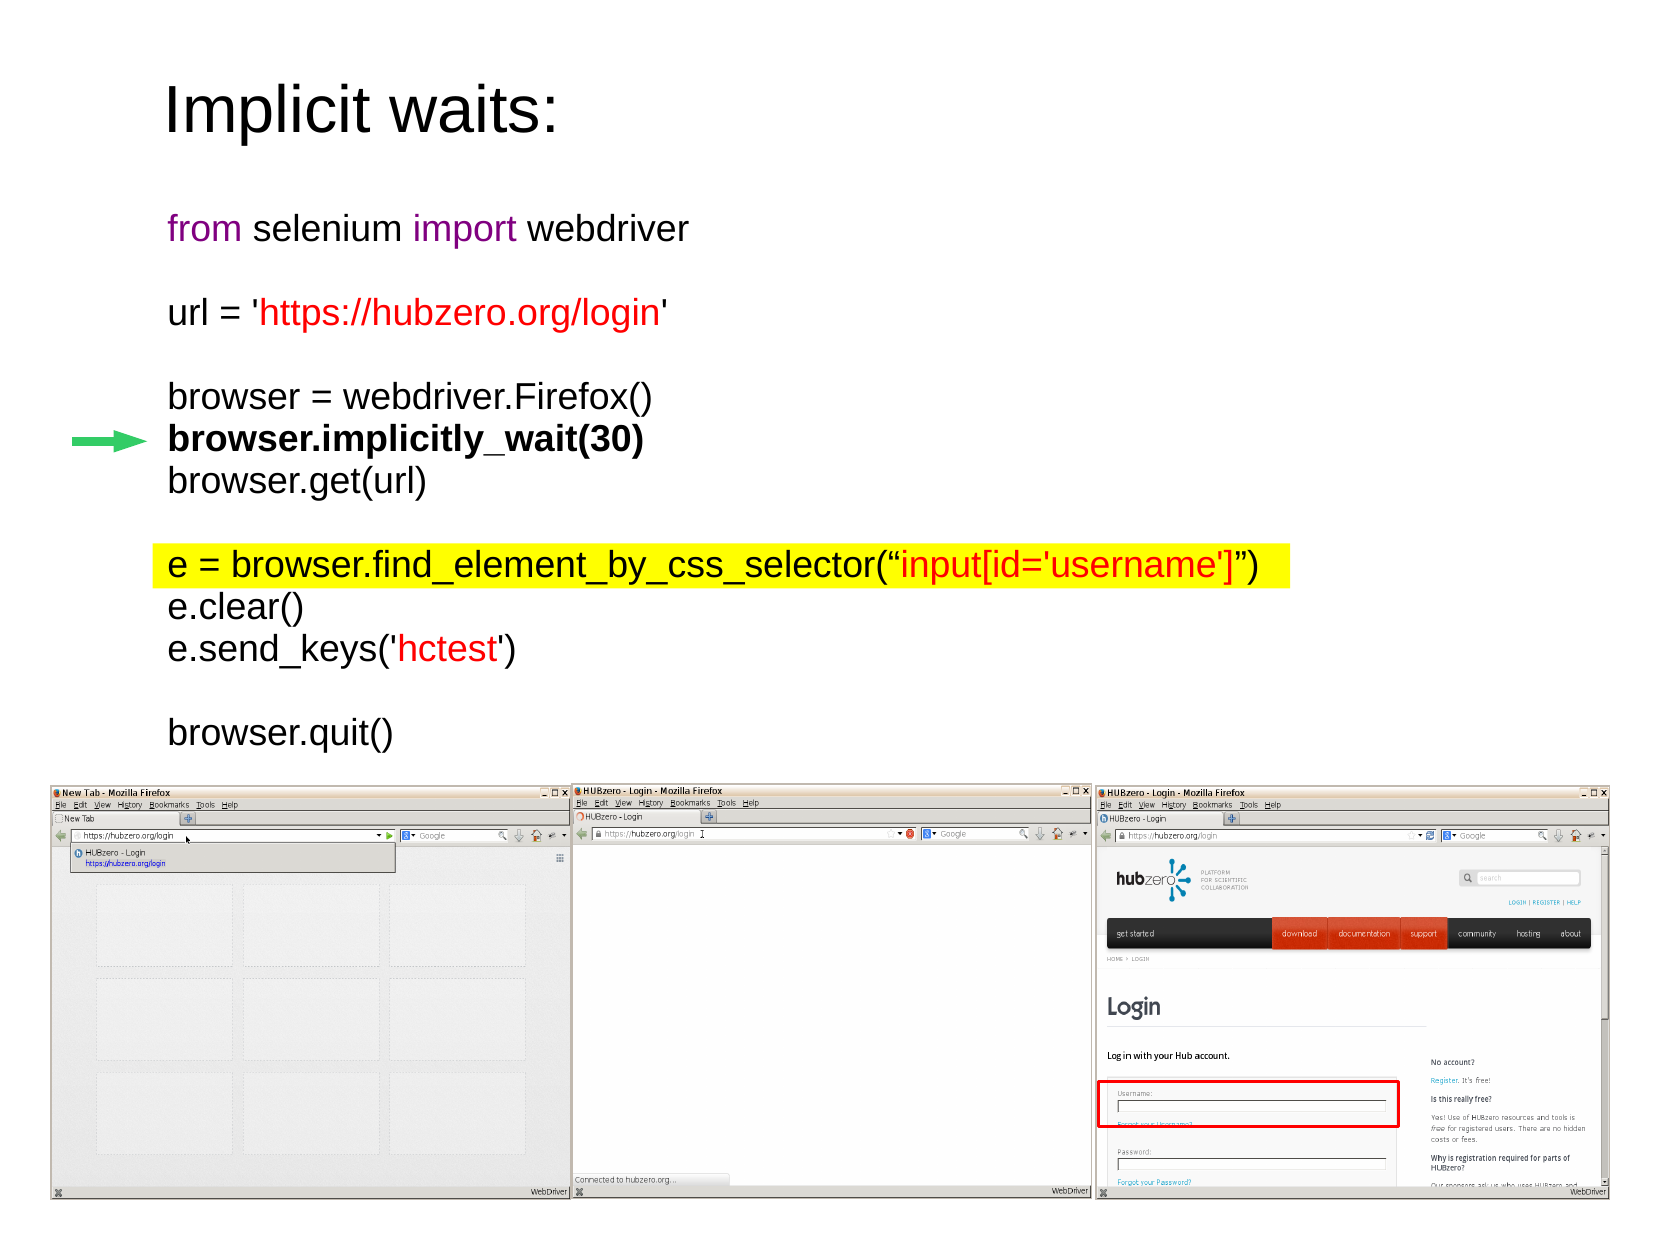

Implicit waits:
from selenium import webdriver
url = 'https://hubzero.org/login'
browser = webdriver.Firefox()
browser.implicitly_wait(30)
browser.get(url)
e = browser.find_element_by_css_selector(“input[id='username']”)
e.clear()
e.send_keys('hctest')
browser.quit()